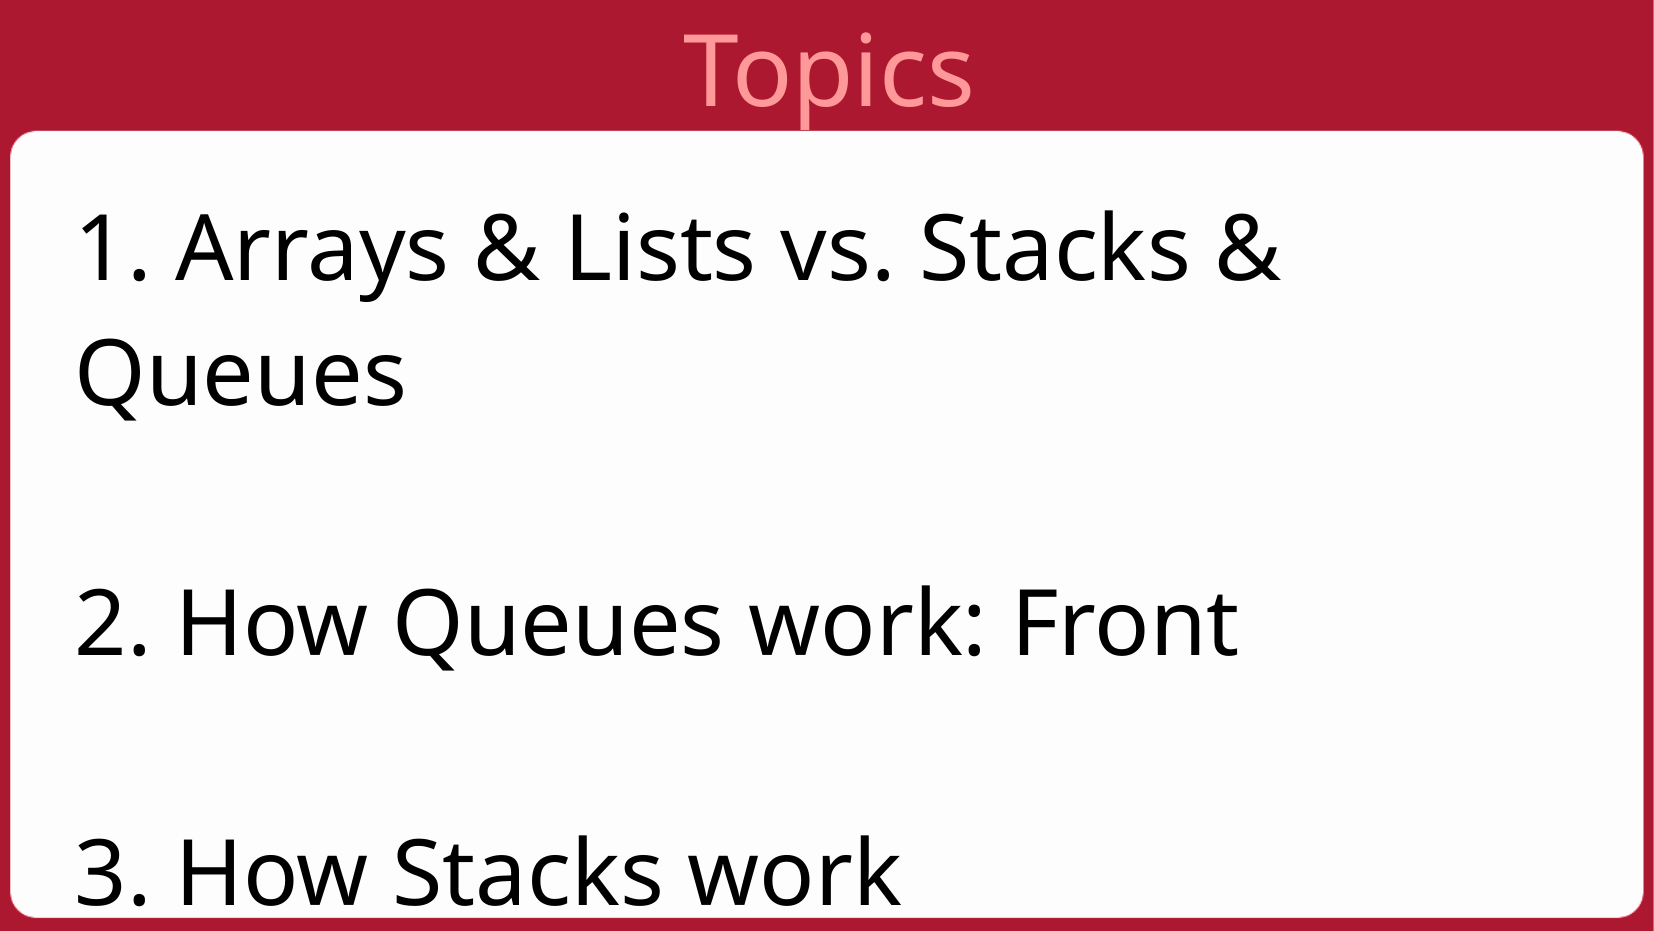

# Topics
1. Arrays & Lists vs. Stacks & Queues
2. How Queues work: Front
3. How Stacks work